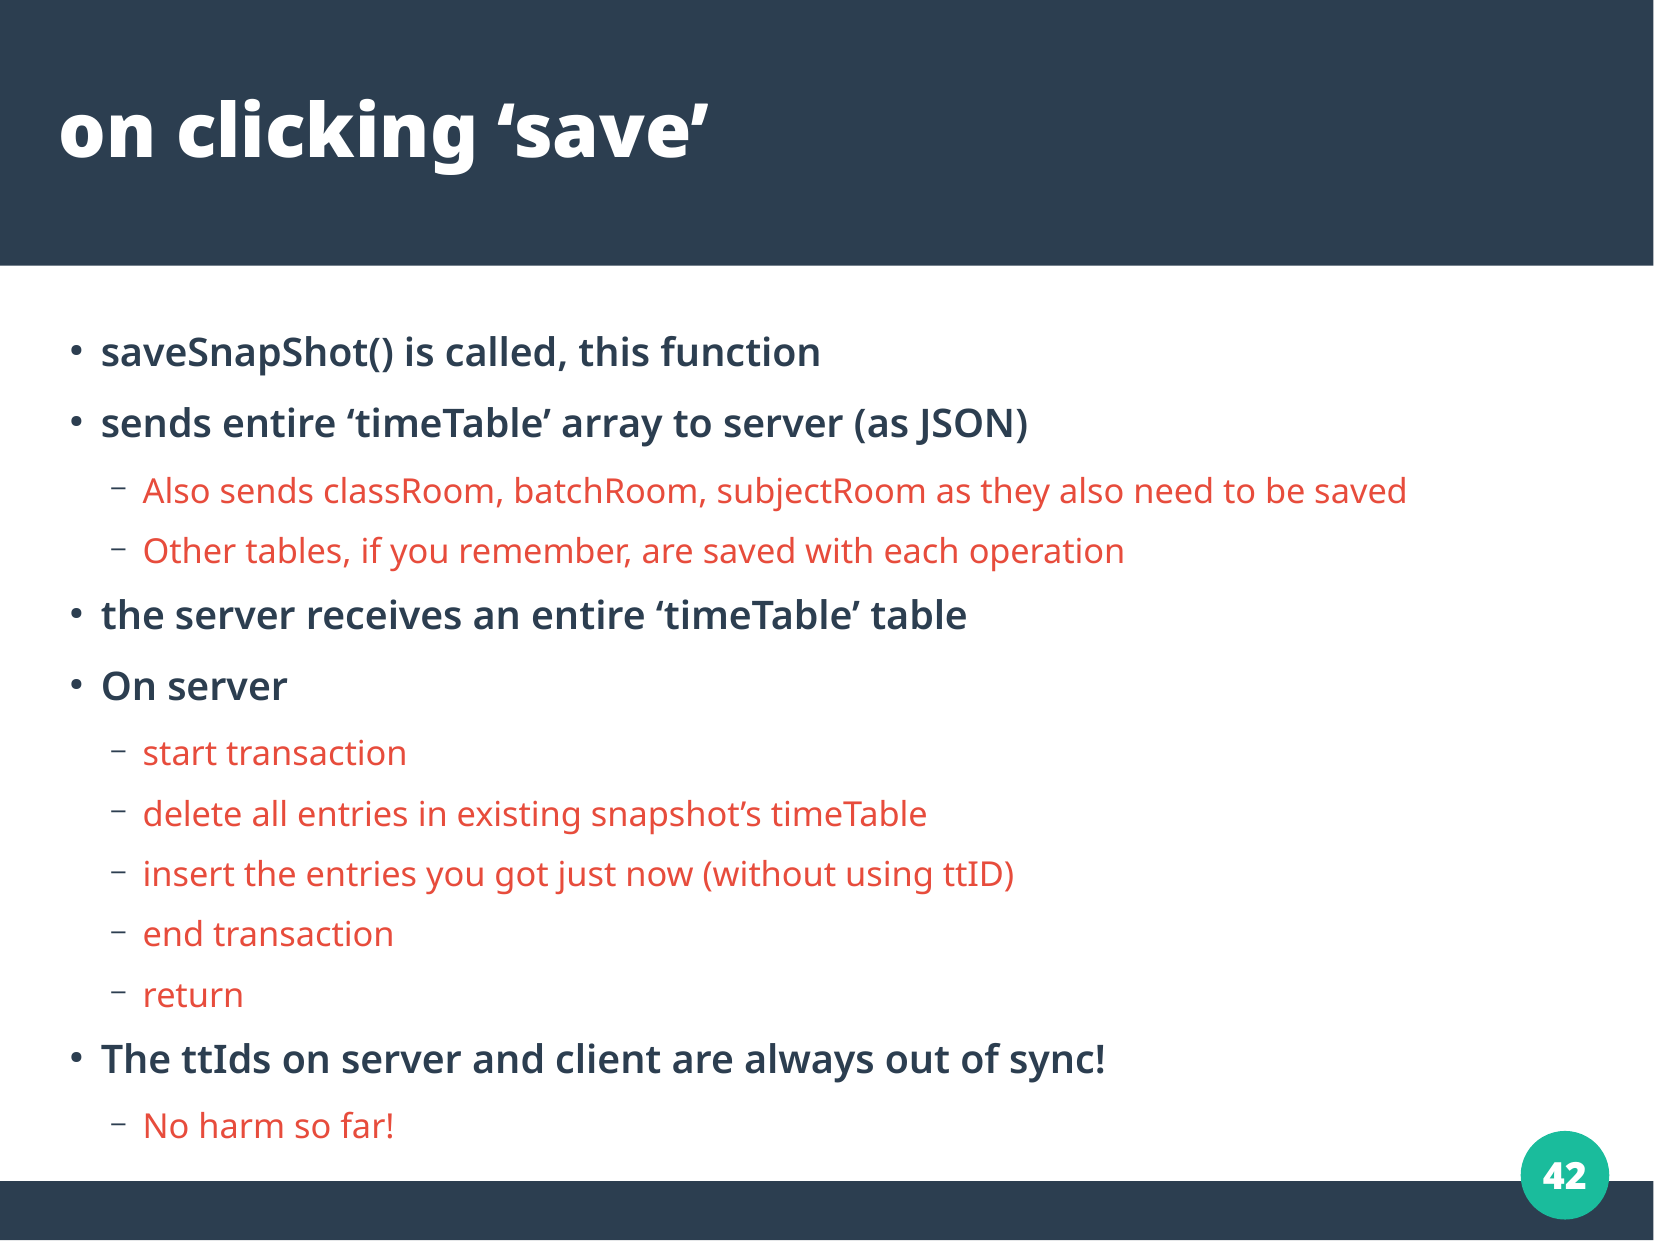

# on clicking ‘save’
saveSnapShot() is called, this function
sends entire ‘timeTable’ array to server (as JSON)
Also sends classRoom, batchRoom, subjectRoom as they also need to be saved
Other tables, if you remember, are saved with each operation
the server receives an entire ‘timeTable’ table
On server
start transaction
delete all entries in existing snapshot’s timeTable
insert the entries you got just now (without using ttID)
end transaction
return
The ttIds on server and client are always out of sync!
No harm so far!
42